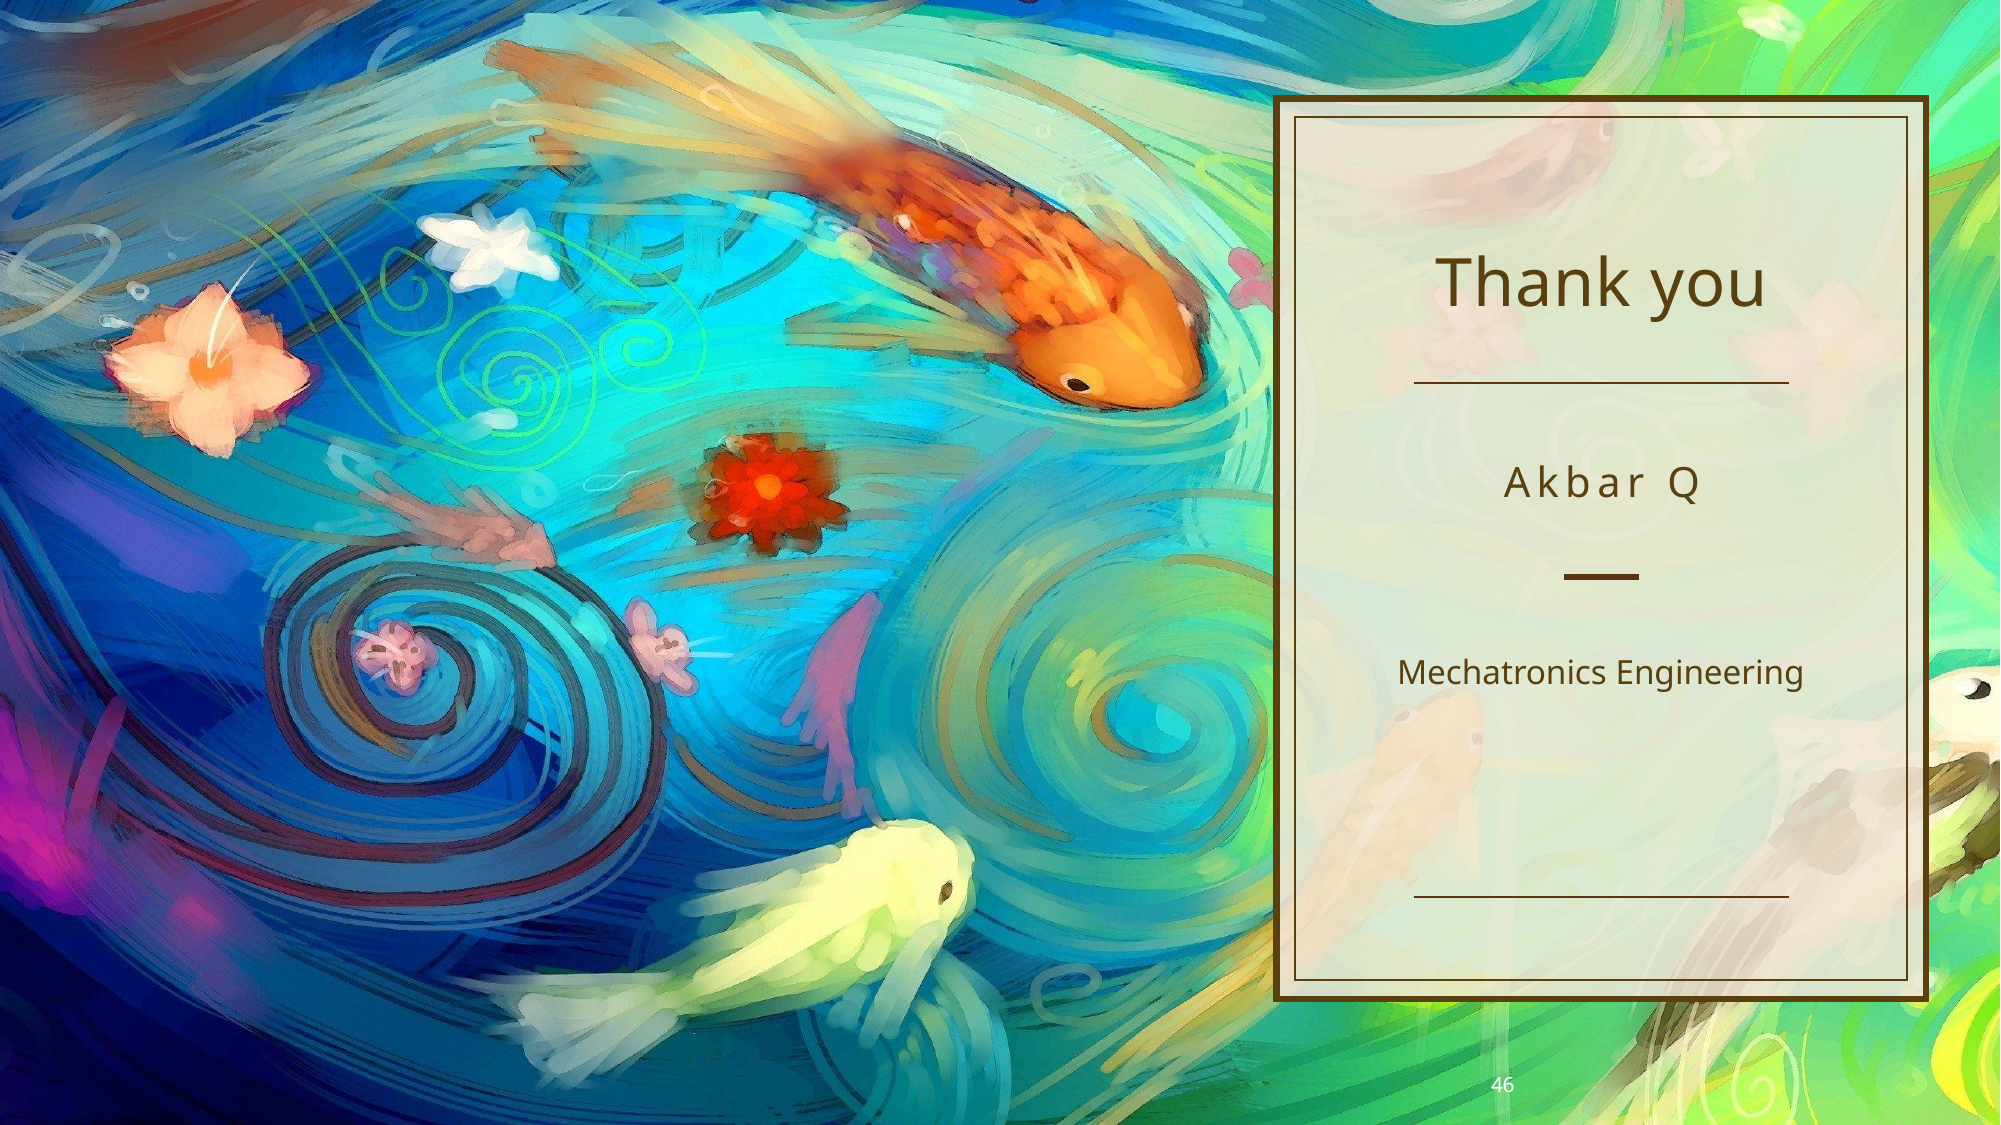

# Thank you
Akbar Q
Mechatronics Engineering